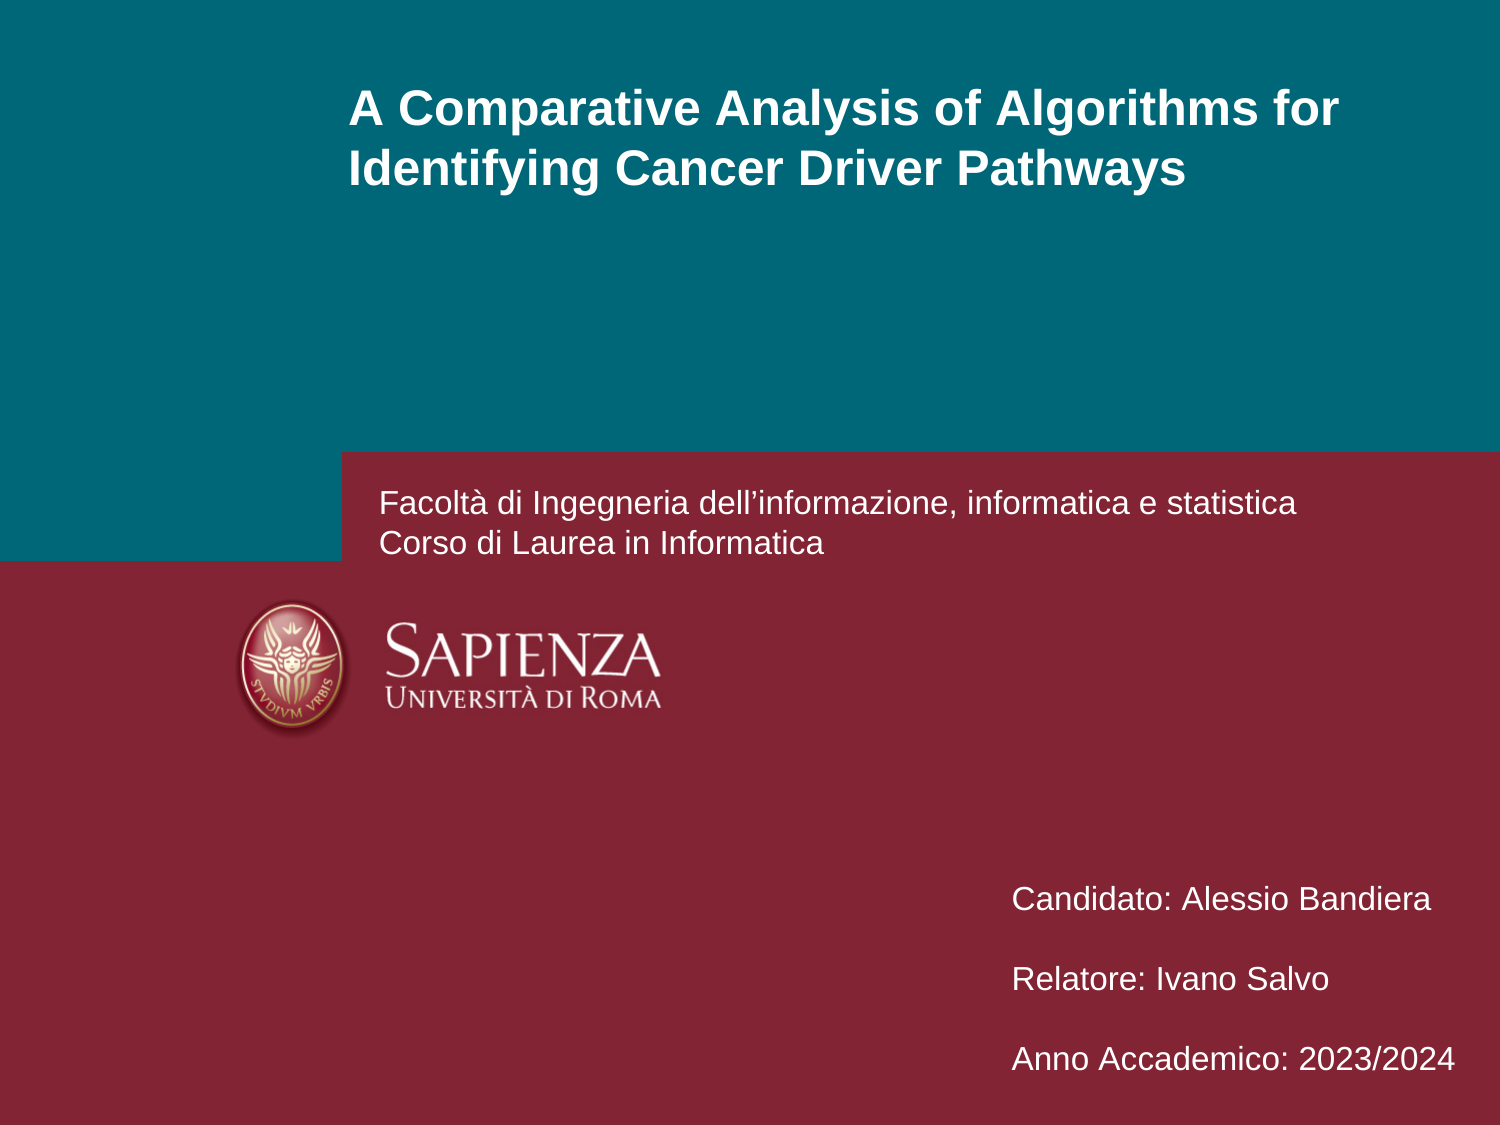

# A Comparative Analysis of Algorithms for Identifying Cancer Driver Pathways
Facoltà di Ingegneria dell’informazione, informatica e statistica
Corso di Laurea in Informatica
Candidato: Alessio Bandiera
Relatore: Ivano Salvo
Anno Accademico: 2023/2024